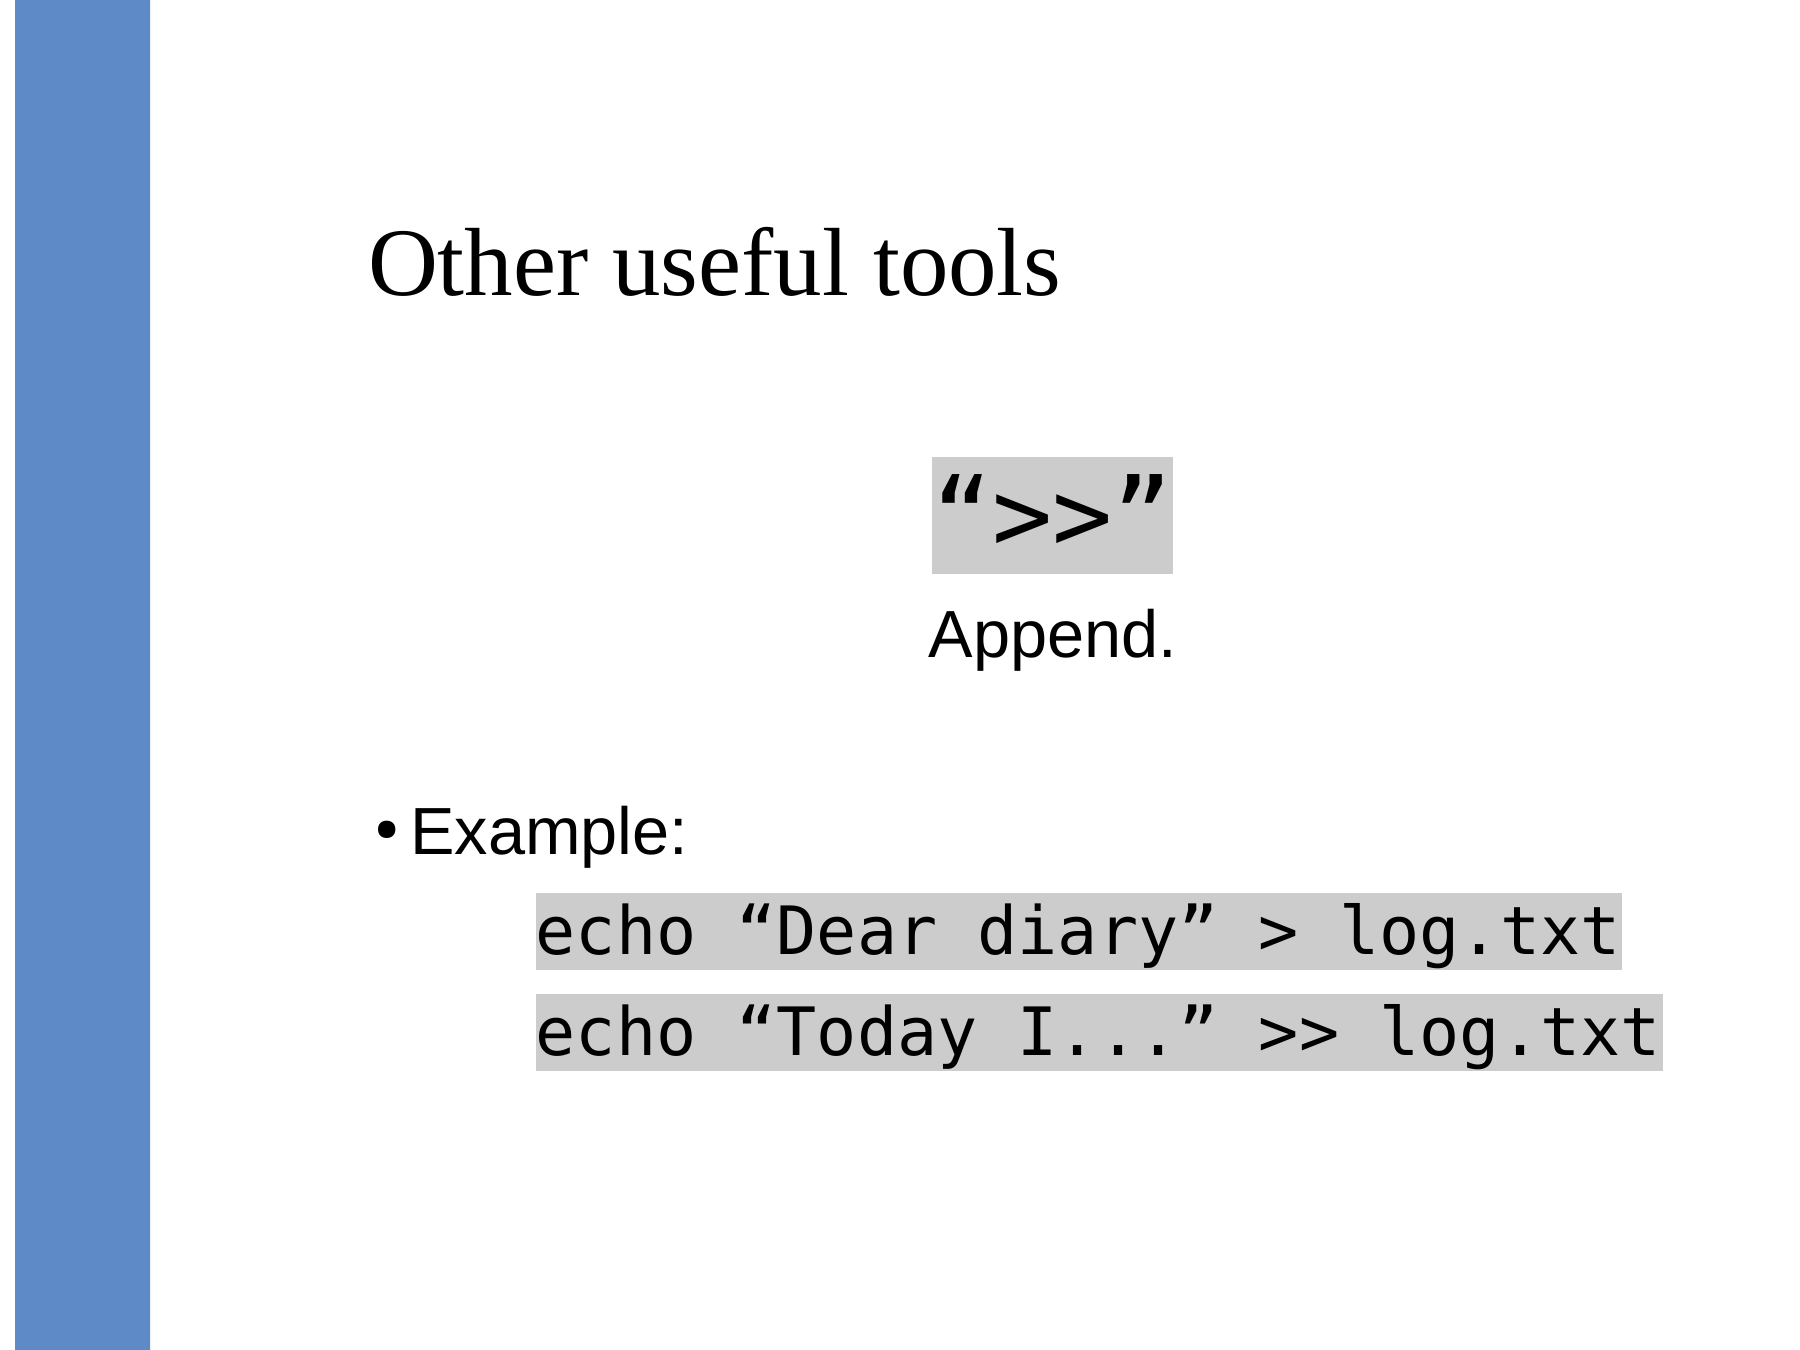

# Other useful tools
“>>”
Append.
Example:
 echo “Dear diary” > log.txt
 echo “Today I...” >> log.txt